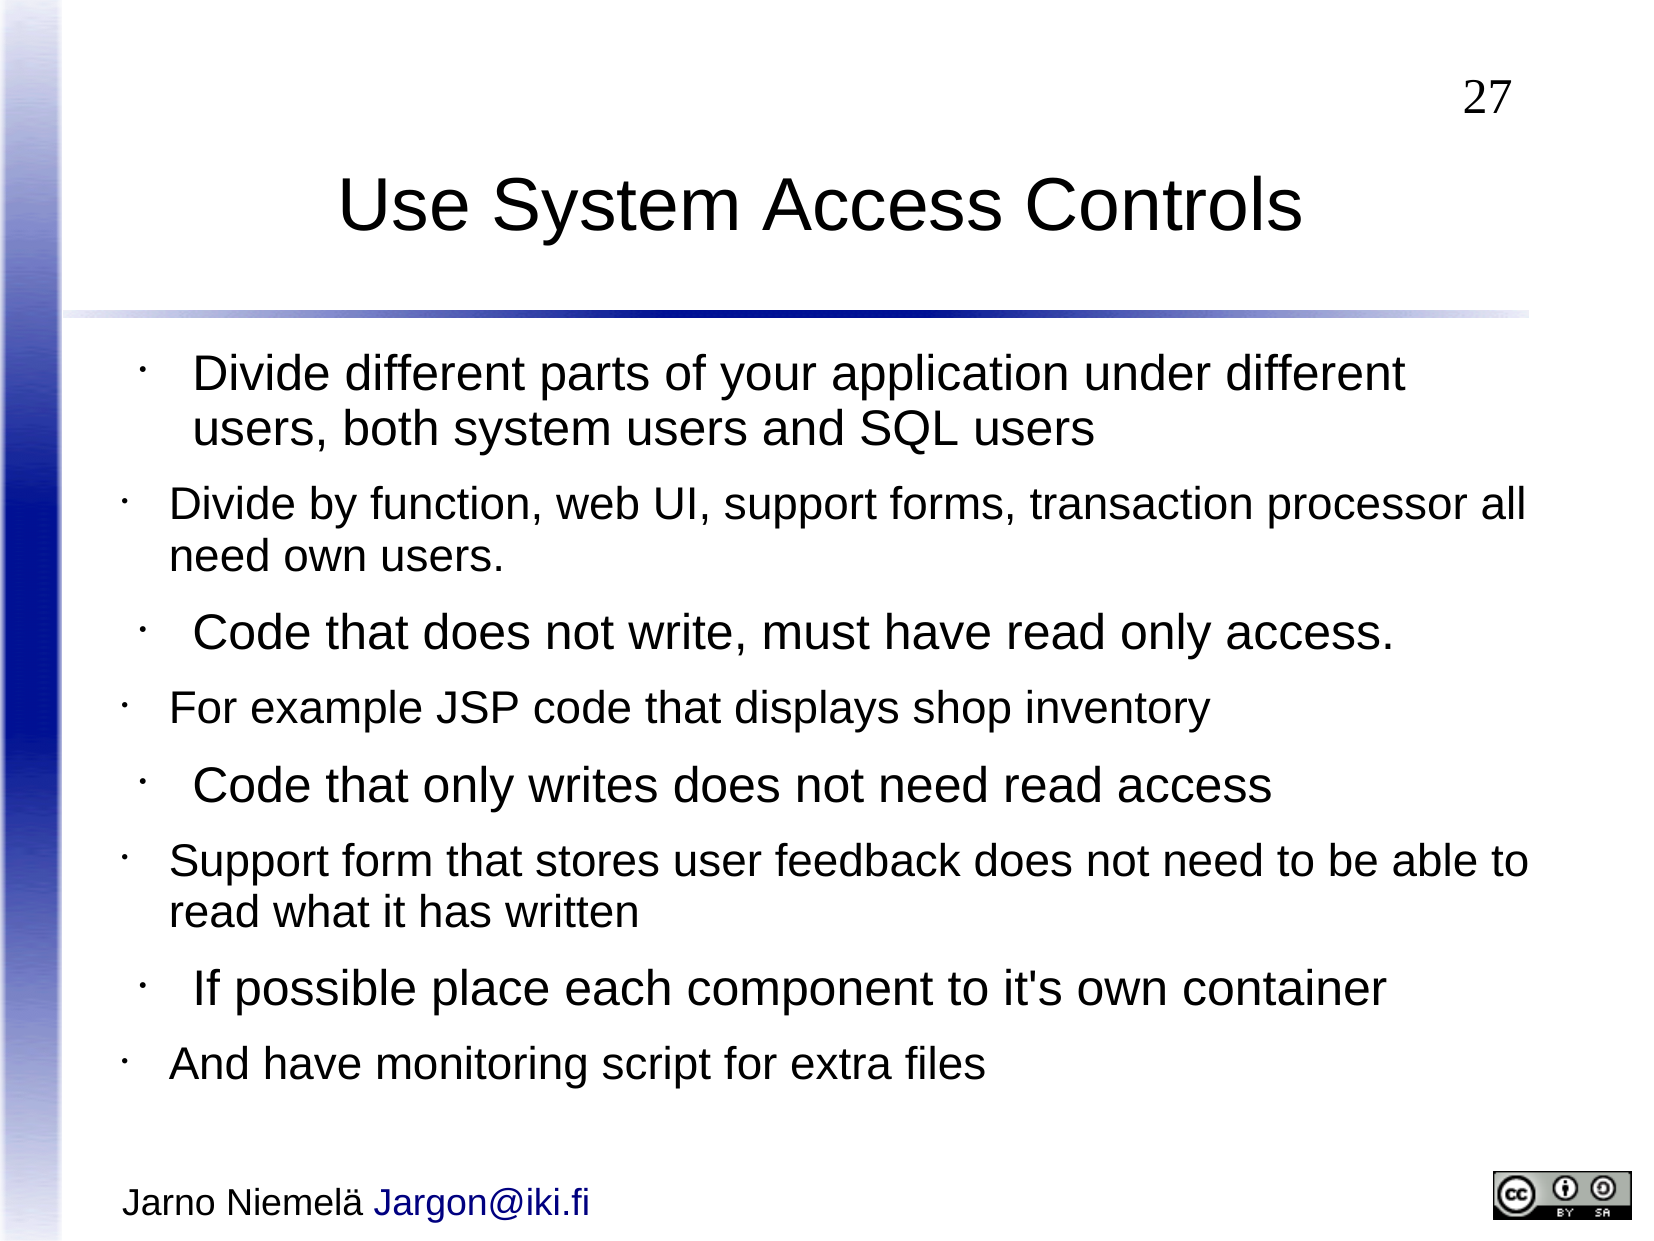

# Use System Access Controls
Divide different parts of your application under different users, both system users and SQL users
Divide by function, web UI, support forms, transaction processor all need own users.
Code that does not write, must have read only access.
For example JSP code that displays shop inventory
Code that only writes does not need read access
Support form that stores user feedback does not need to be able to read what it has written
If possible place each component to it's own container
And have monitoring script for extra files